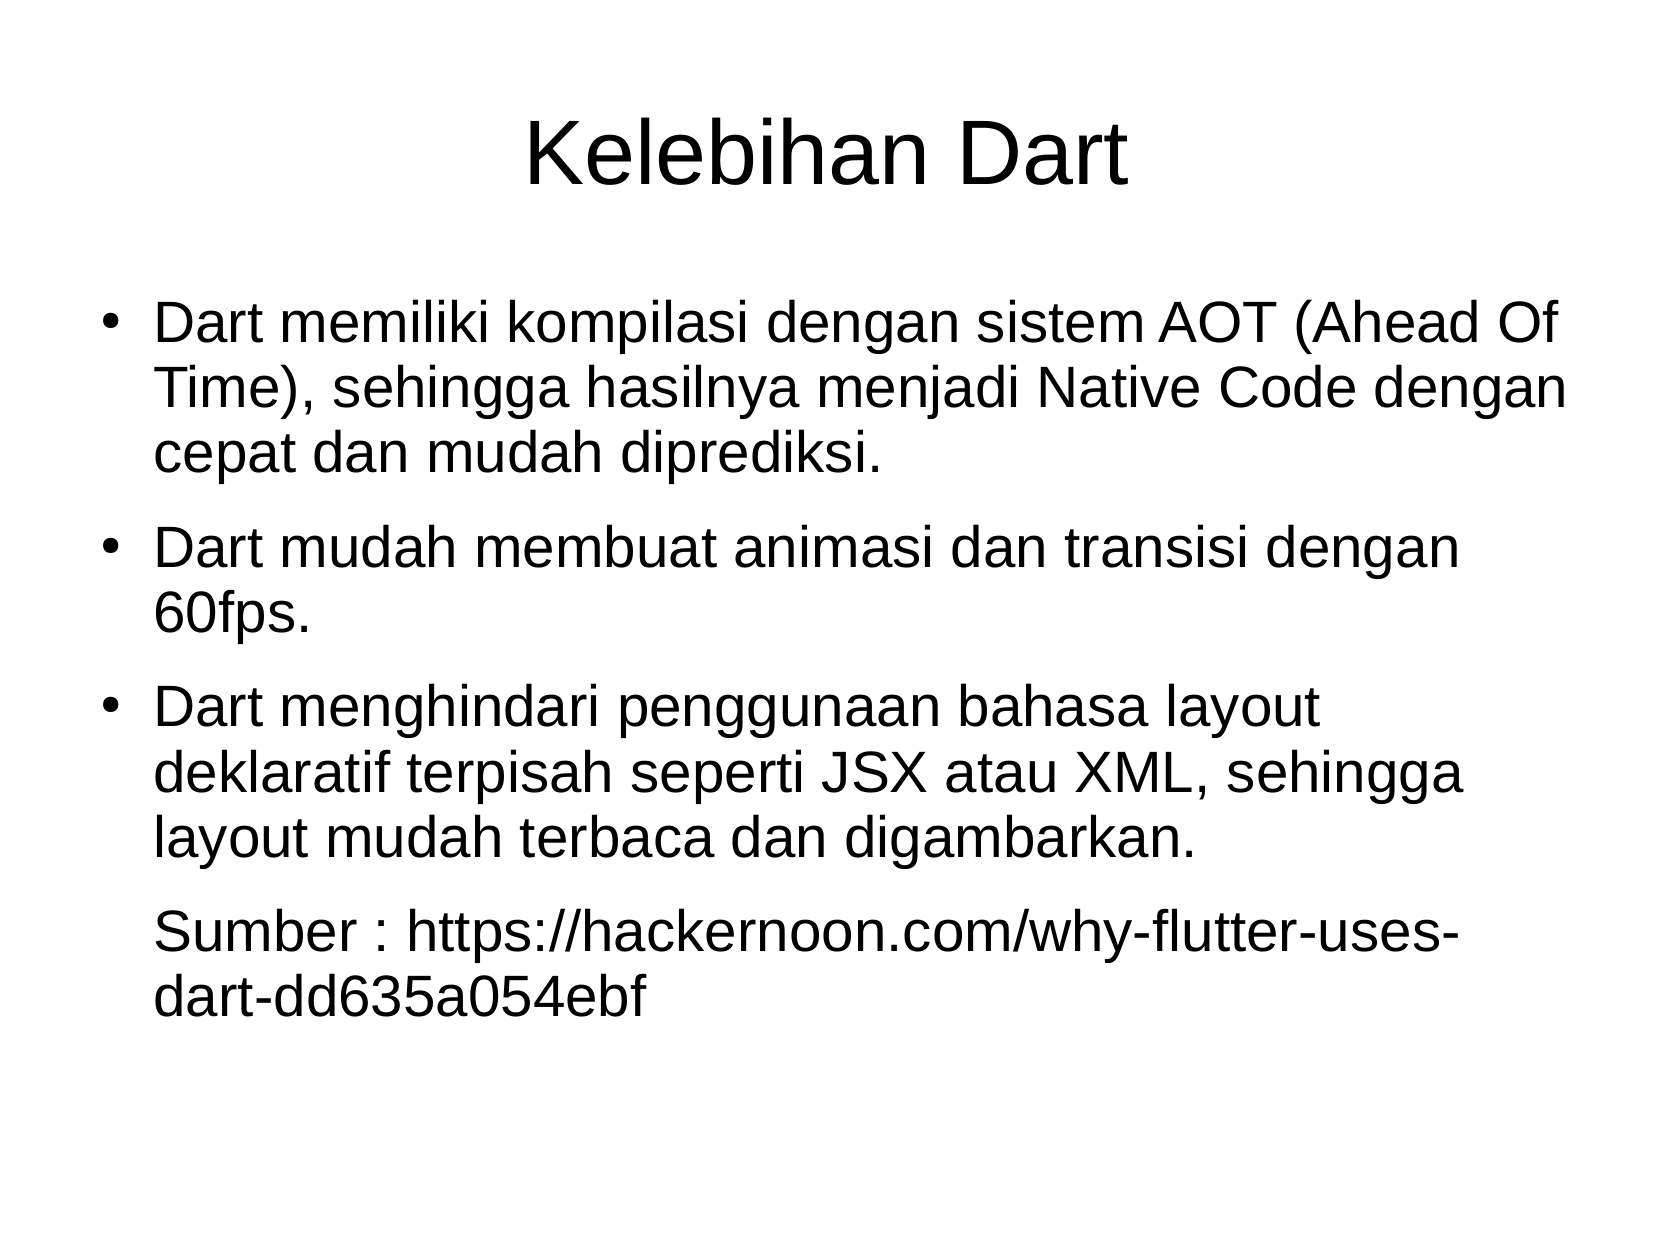

# Kelebihan Dart
Dart memiliki kompilasi dengan sistem AOT (Ahead Of Time), sehingga hasilnya menjadi Native Code dengan cepat dan mudah diprediksi.
Dart mudah membuat animasi dan transisi dengan 60fps.
Dart menghindari penggunaan bahasa layout deklaratif terpisah seperti JSX atau XML, sehingga layout mudah terbaca dan digambarkan.
Sumber : https://hackernoon.com/why-flutter-uses-dart-dd635a054ebf